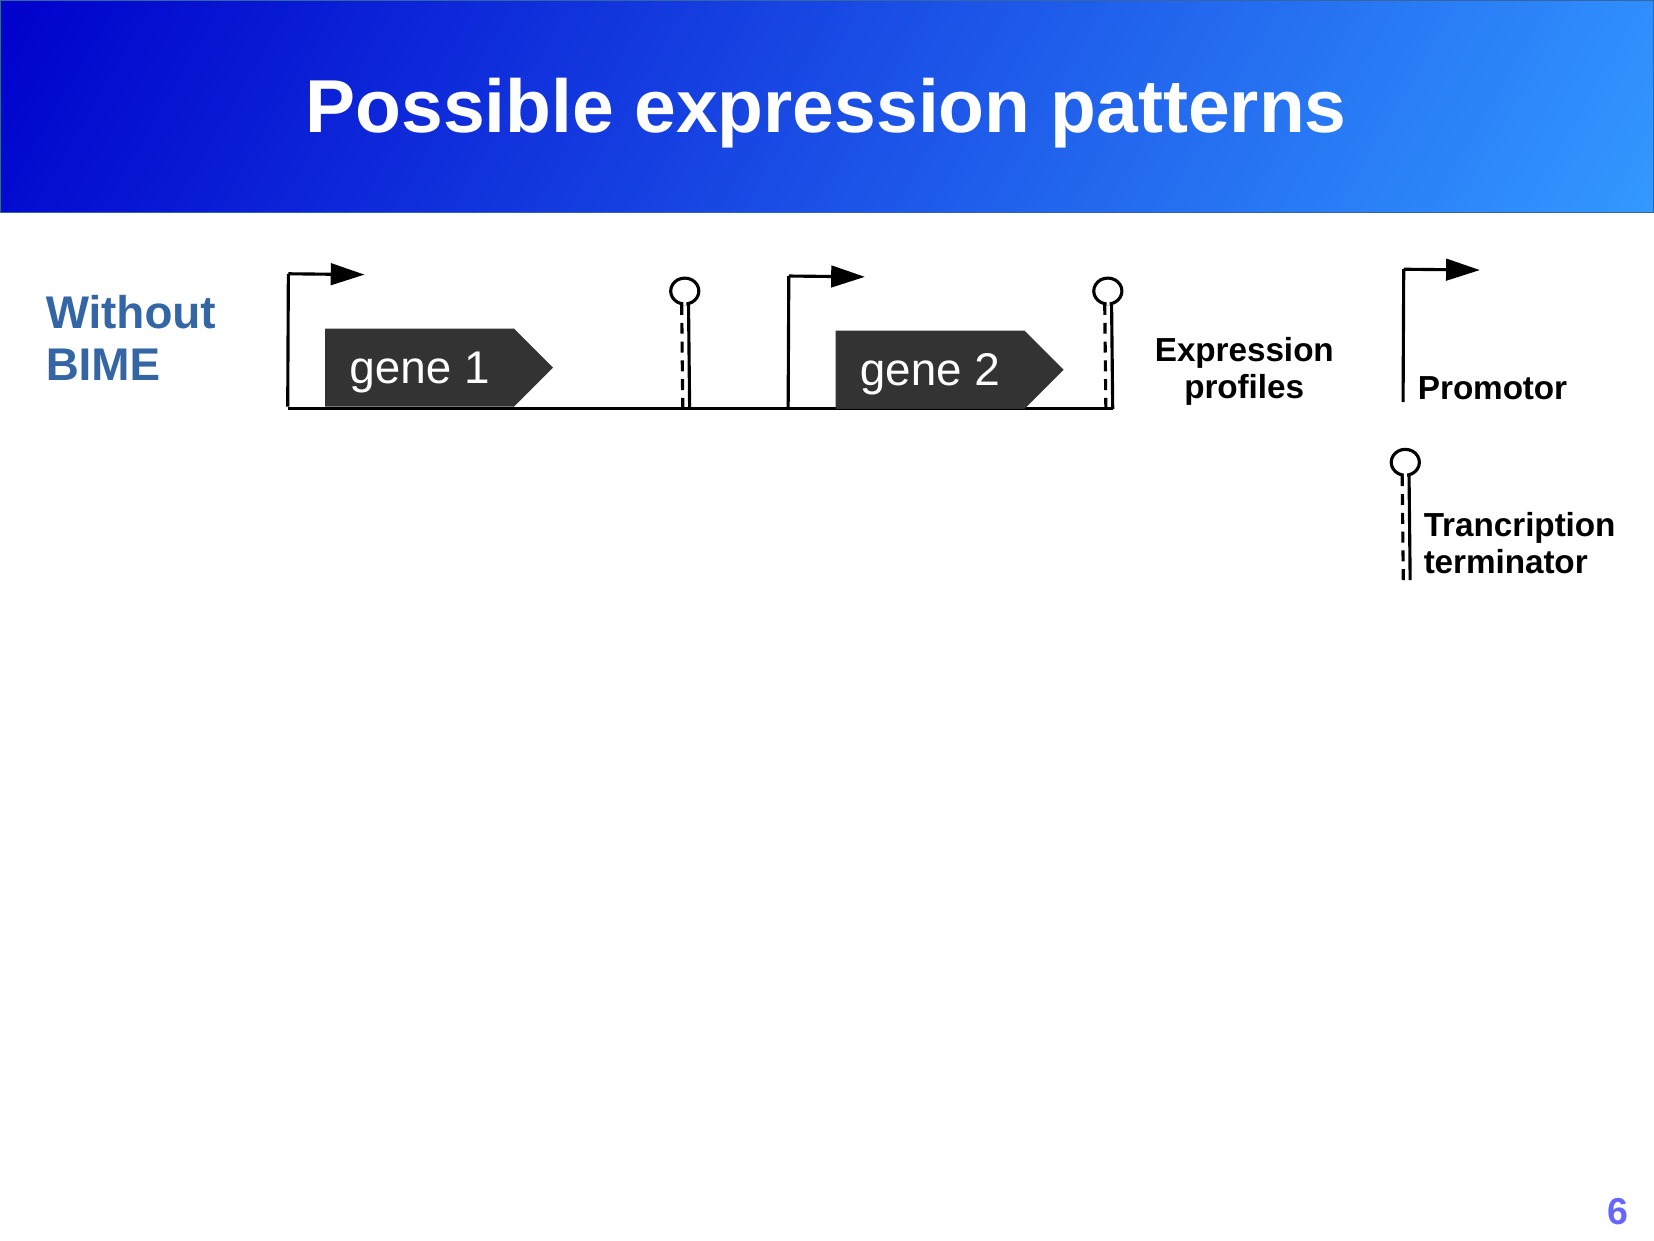

# Possible expression patterns
Without BIME
Expression
profiles
gene 1
gene 2
Promotor
Trancription
terminator
6